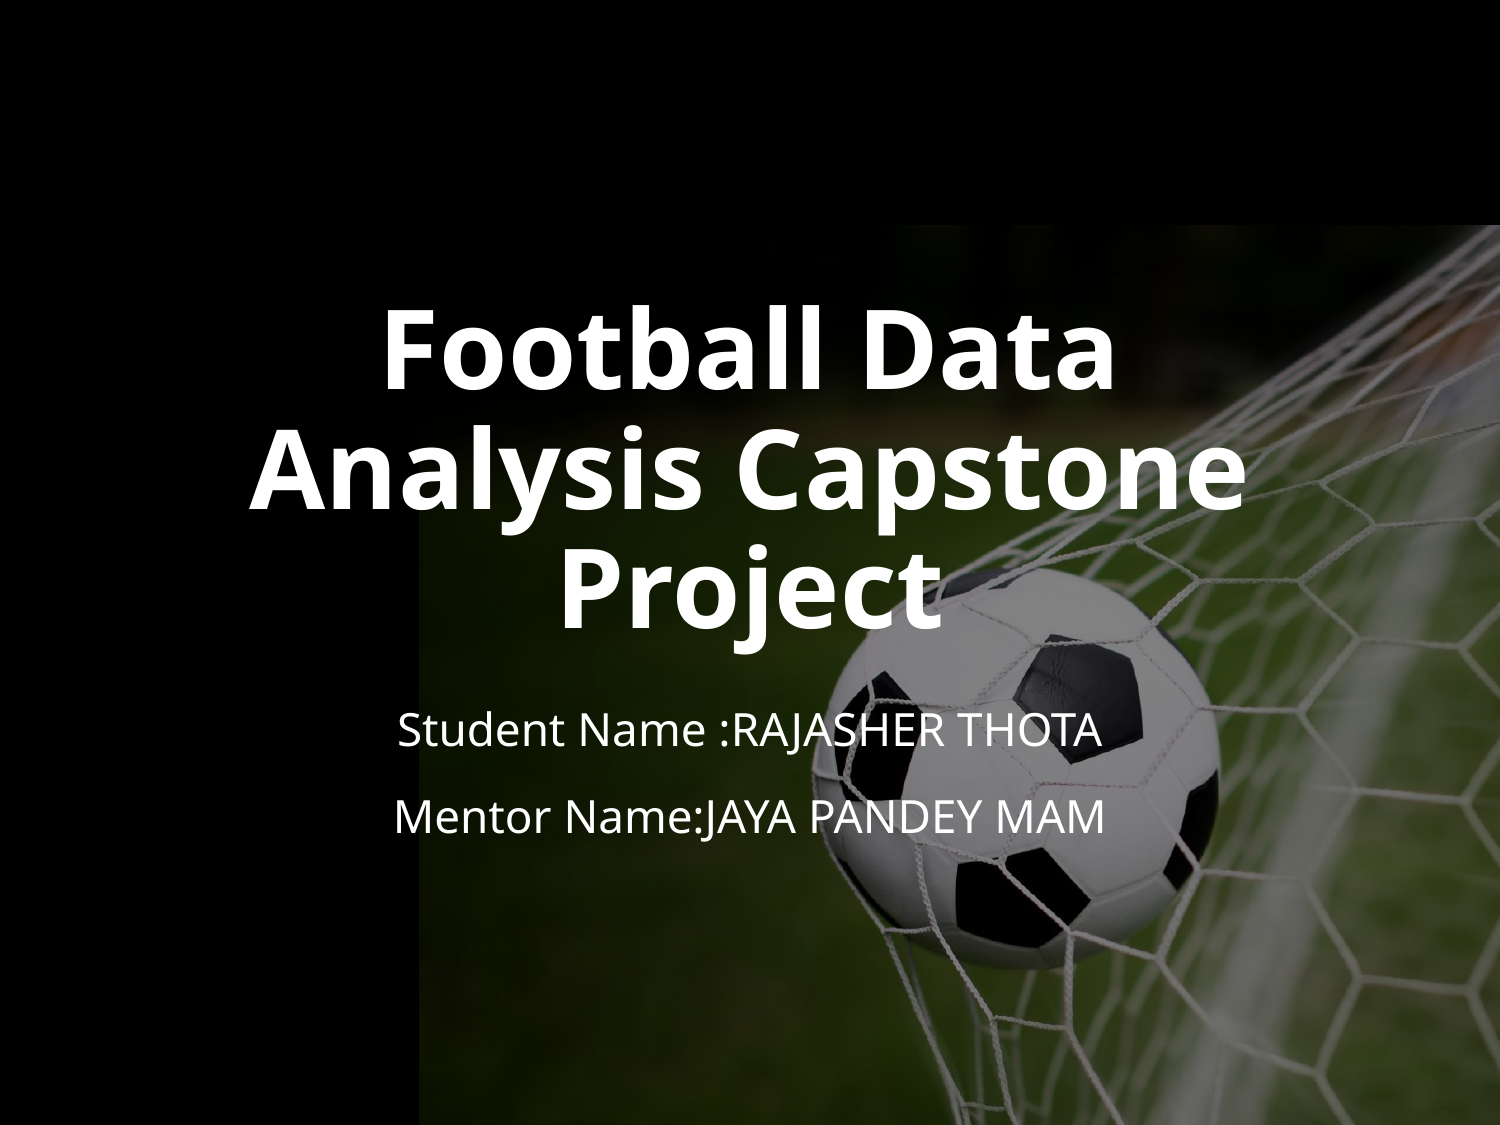

# Football Data Analysis Capstone Project
Student Name :RAJASHER THOTA
Mentor Name:JAYA PANDEY MAM